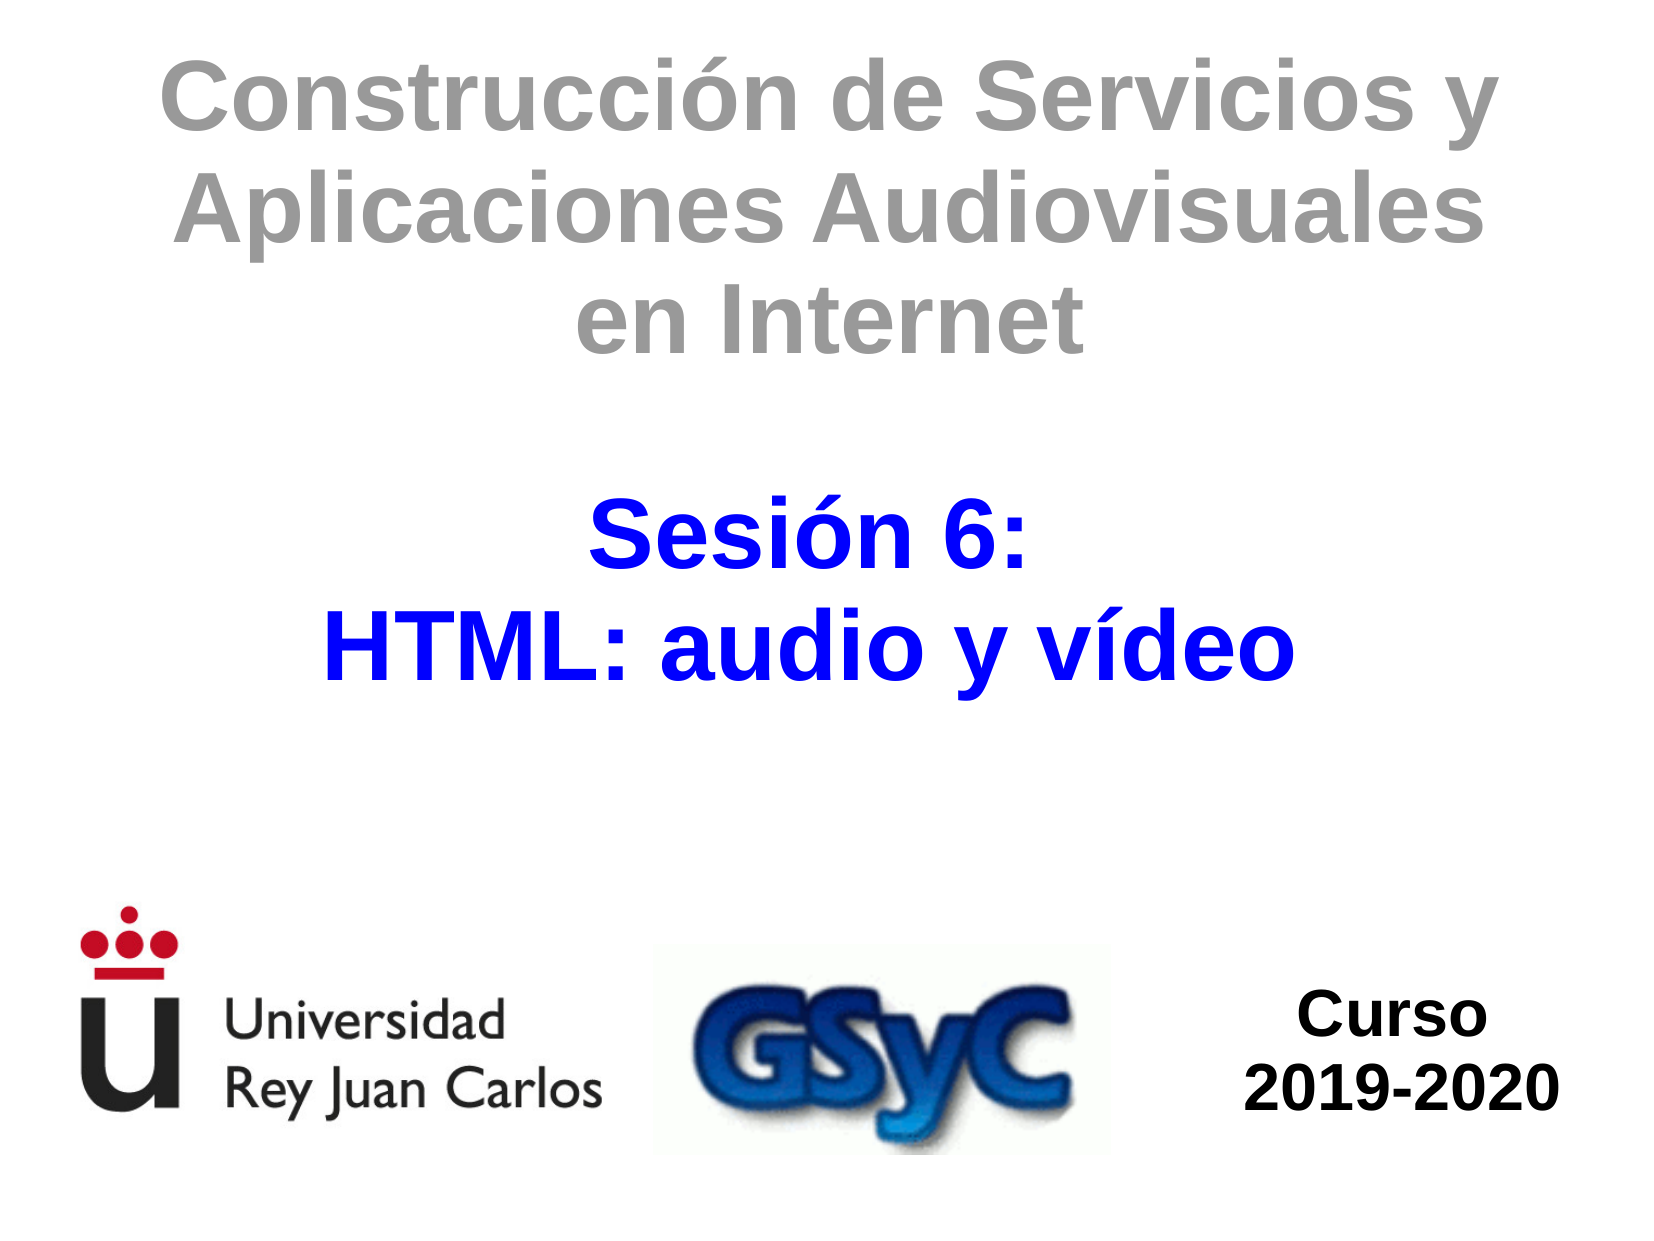

Construcción de Servicios y Aplicaciones Audiovisuales en Internet
# Sesión 6: HTML: audio y vídeo
Curso
2019-2020